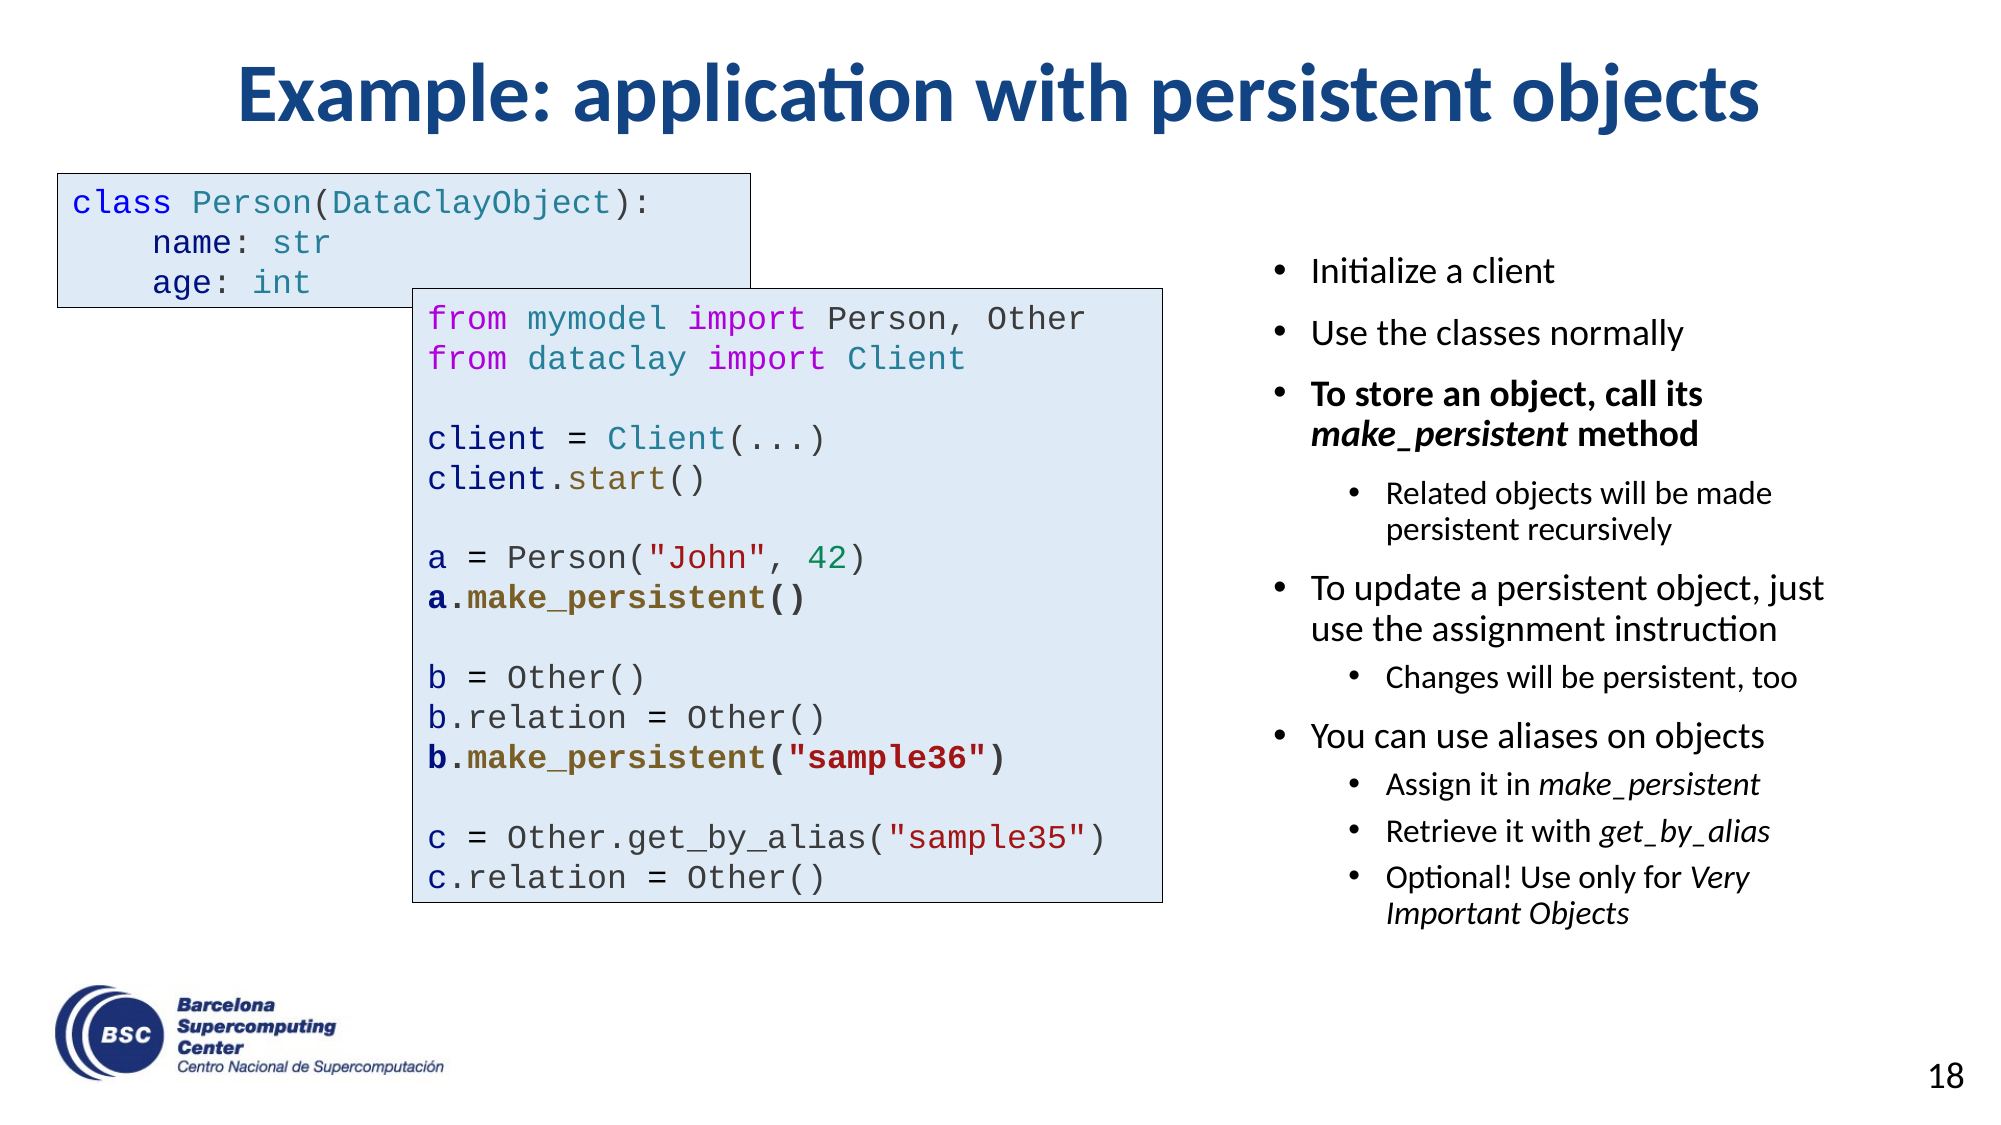

# Example: application with persistent objects
class Person(DataClayObject):
 name: str
 age: int
Initialize a client
Use the classes normally
To store an object, call its make_persistent method
Related objects will be made persistent recursively
To update a persistent object, just use the assignment instruction
Changes will be persistent, too
You can use aliases on objects
Assign it in make_persistent
Retrieve it with get_by_alias
Optional! Use only for Very Important Objects
from mymodel import Person, Other
from dataclay import Client
client = Client(...)
client.start()
a = Person("John", 42)
a.make_persistent()
b = Other()
b.relation = Other()
b.make_persistent("sample36")
c = Other.get_by_alias("sample35")
c.relation = Other()